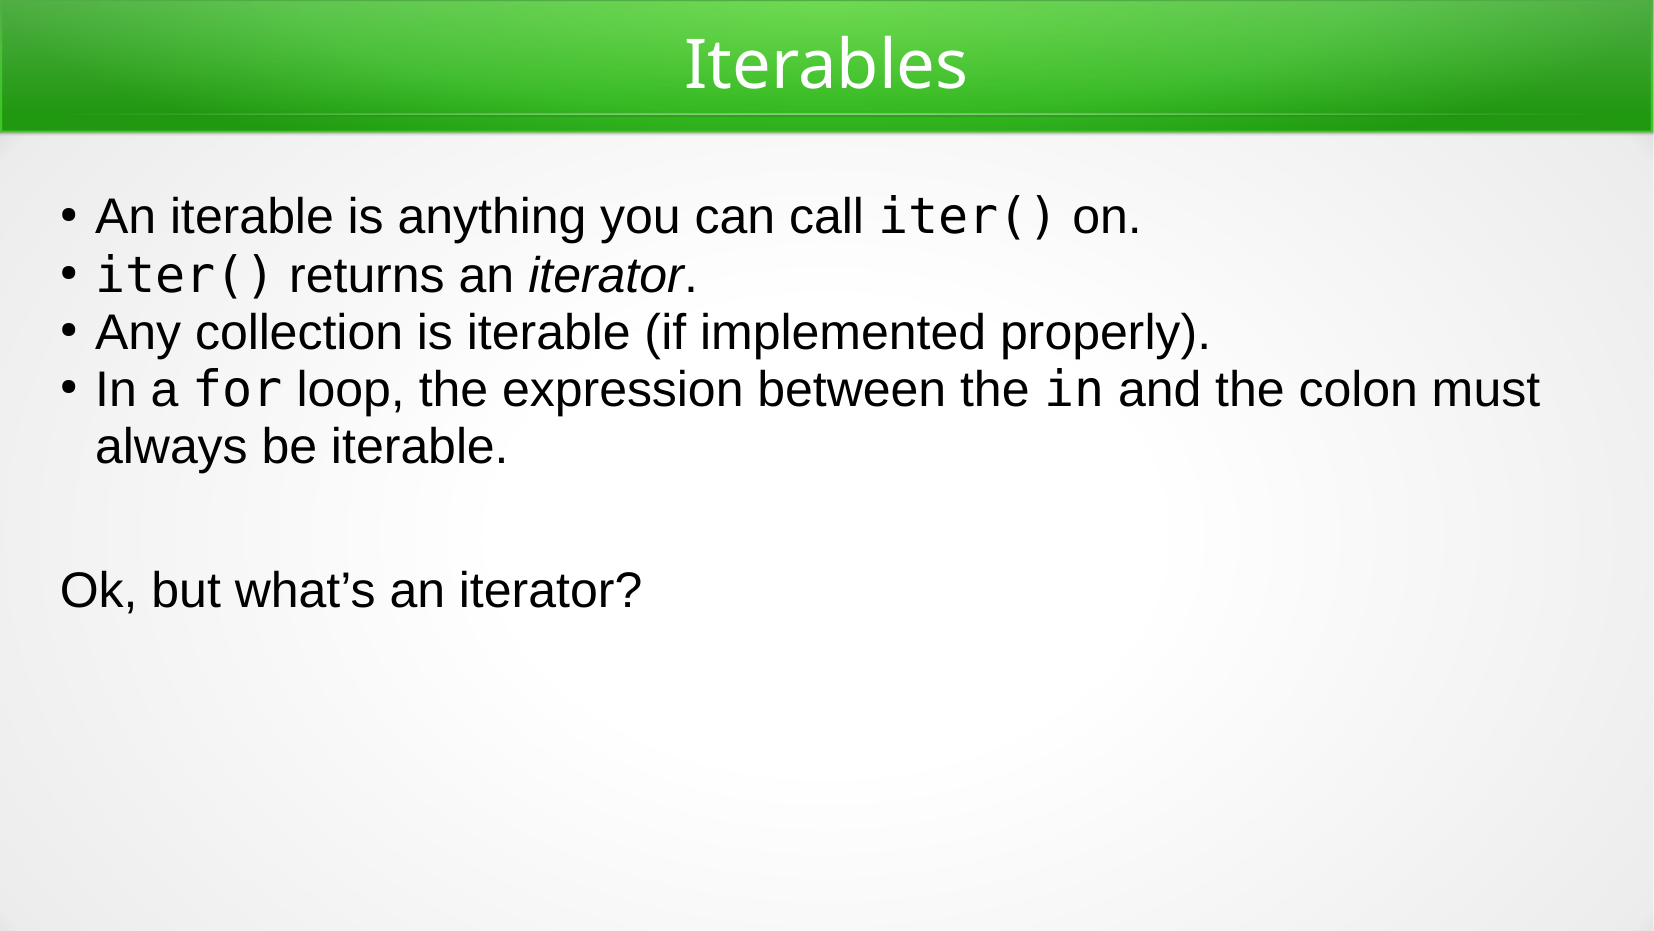

# Iterables
An iterable is anything you can call iter() on.
iter() returns an iterator.
Any collection is iterable (if implemented properly).
In a for loop, the expression between the in and the colon must always be iterable.
Ok, but what’s an iterator?